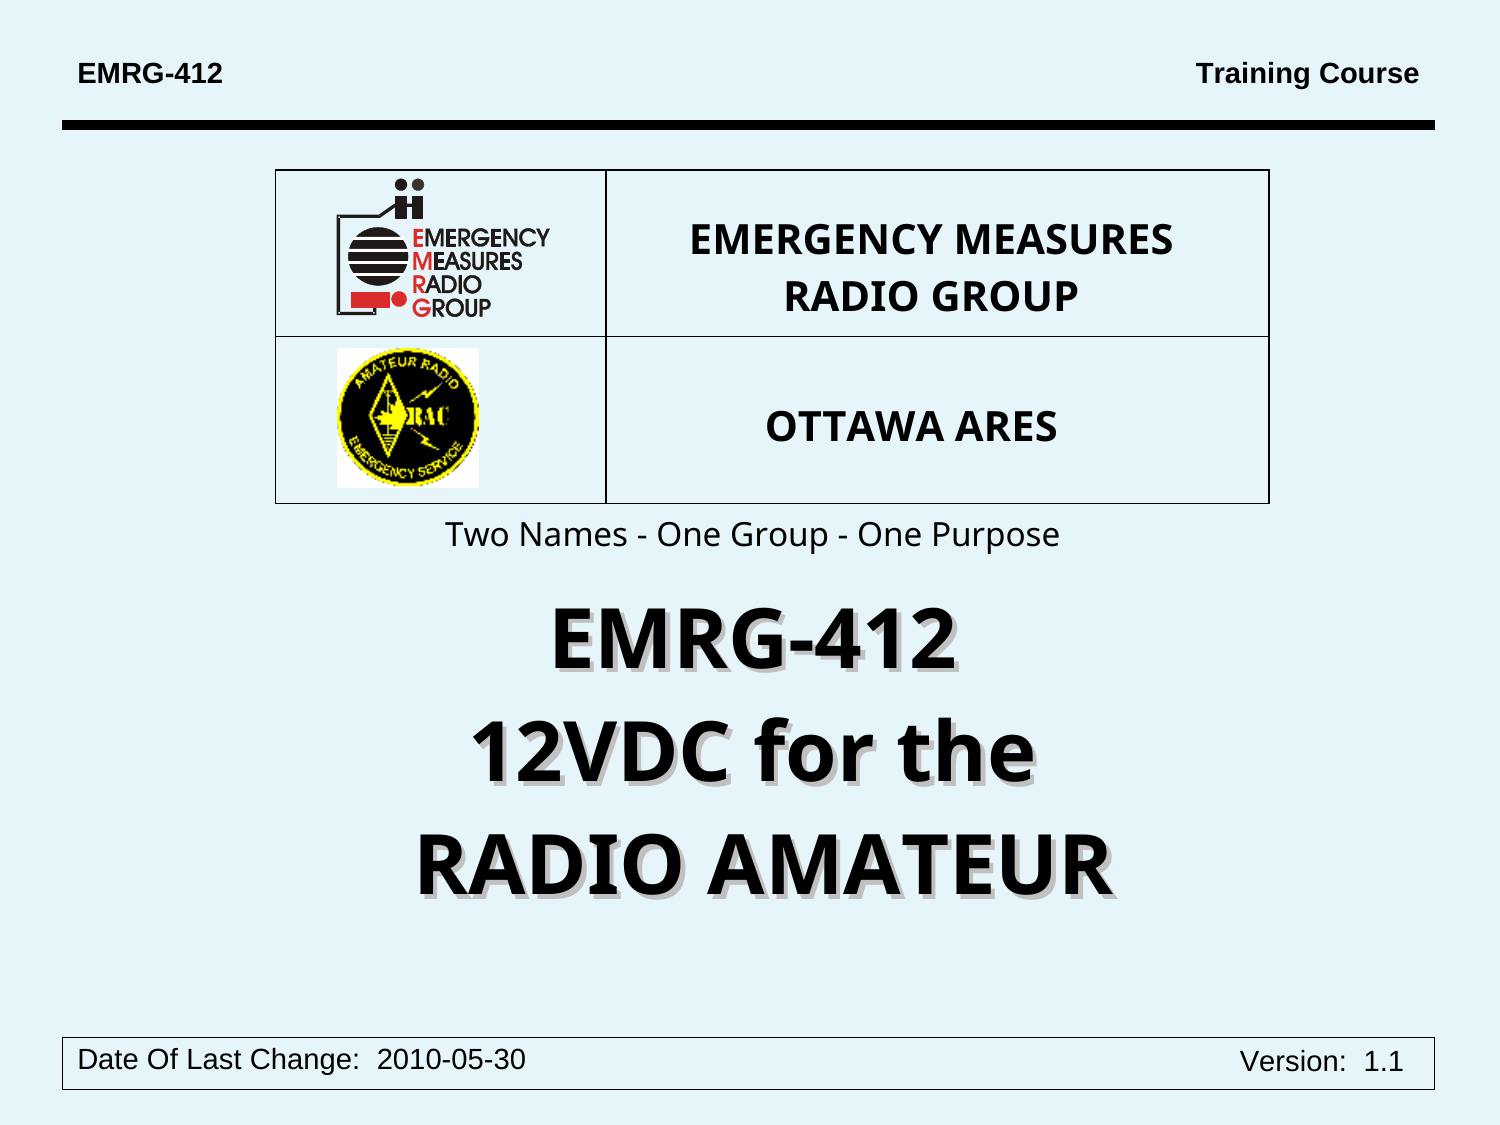

EMRG-412
Training Course
EMERGENCY MEASURES RADIO GROUP
OTTAWA ARES
Two Names - One Group - One Purpose
EMRG-412
12VDC for the
RADIO AMATEUR
Date Of Last Change: 2010-05-30
Version: 1.1